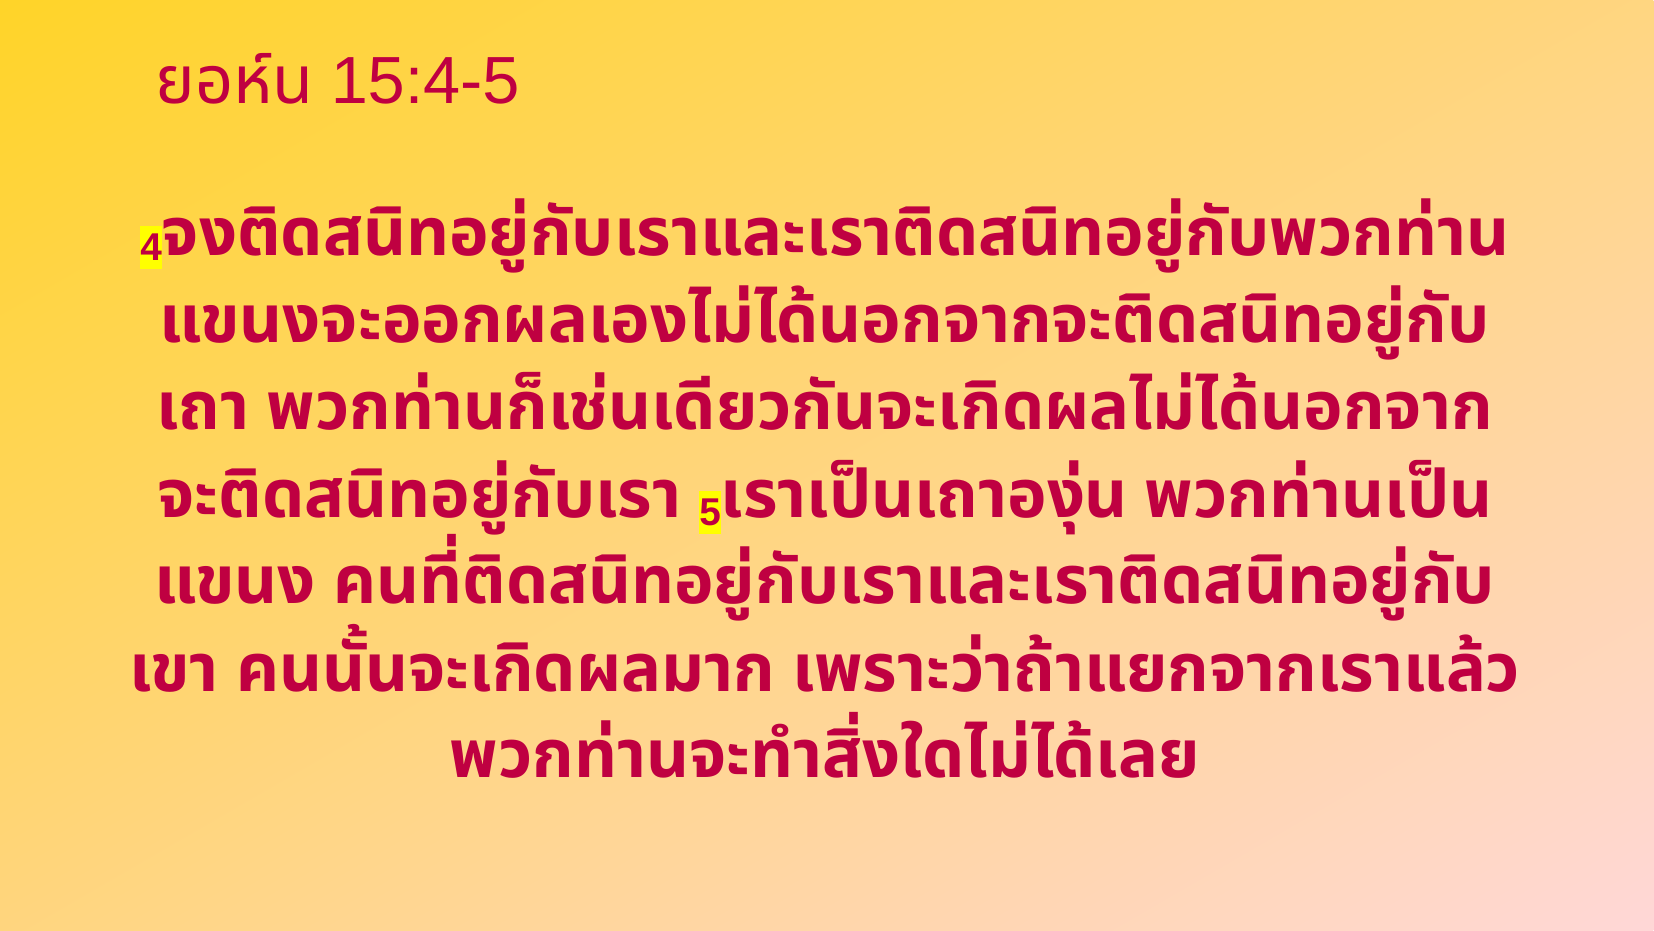

ยอห์น 15:4-5
4จงติดสนิทอยู่กับเราและเราติดสนิทอยู่กับพวกท่าน แขนงจะออกผลเองไม่ได้นอกจากจะติดสนิทอยู่กับเถา พวกท่านก็เช่นเดียวกันจะเกิดผลไม่ได้นอกจากจะติดสนิทอยู่กับเรา 5เราเป็นเถาองุ่น พวกท่านเป็นแขนง คนที่ติดสนิทอยู่กับเราและเราติดสนิทอยู่กับเขา คนนั้นจะเกิดผลมาก เพราะว่าถ้าแยกจากเราแล้วพวกท่านจะทำสิ่งใดไม่ได้เลย